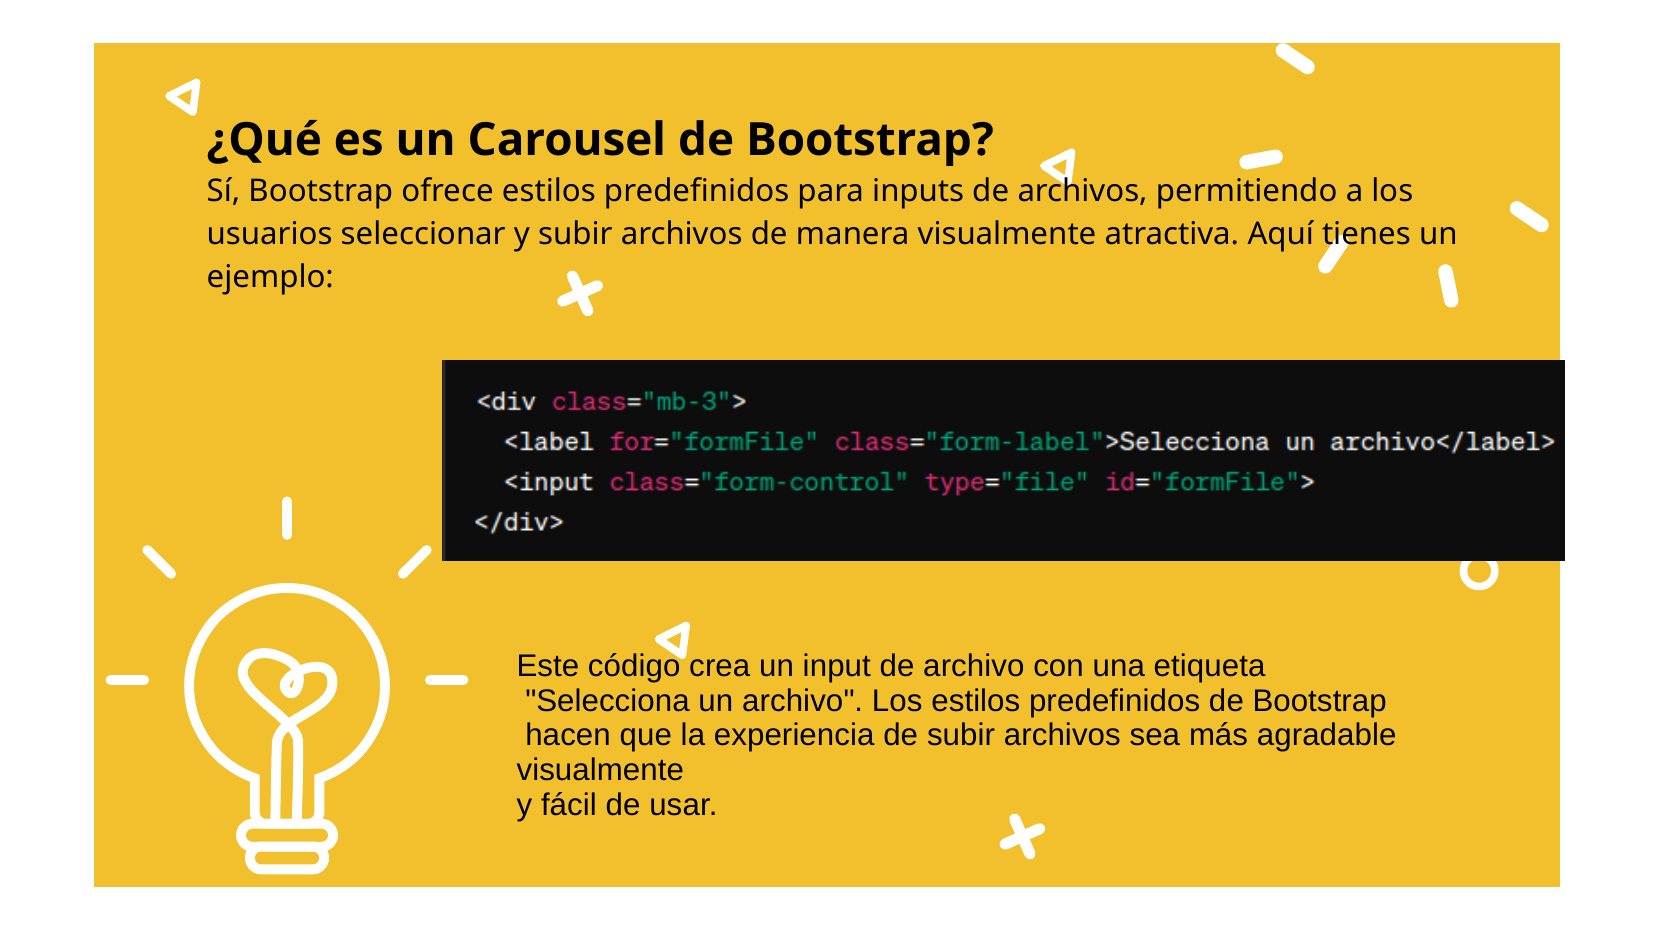

# ¿Qué es un Carousel de Bootstrap? Sí, Bootstrap ofrece estilos predefinidos para inputs de archivos, permitiendo a los usuarios seleccionar y subir archivos de manera visualmente atractiva. Aquí tienes un ejemplo:
Este código crea un input de archivo con una etiqueta
 "Selecciona un archivo". Los estilos predefinidos de Bootstrap
 hacen que la experiencia de subir archivos sea más agradable visualmente
y fácil de usar.